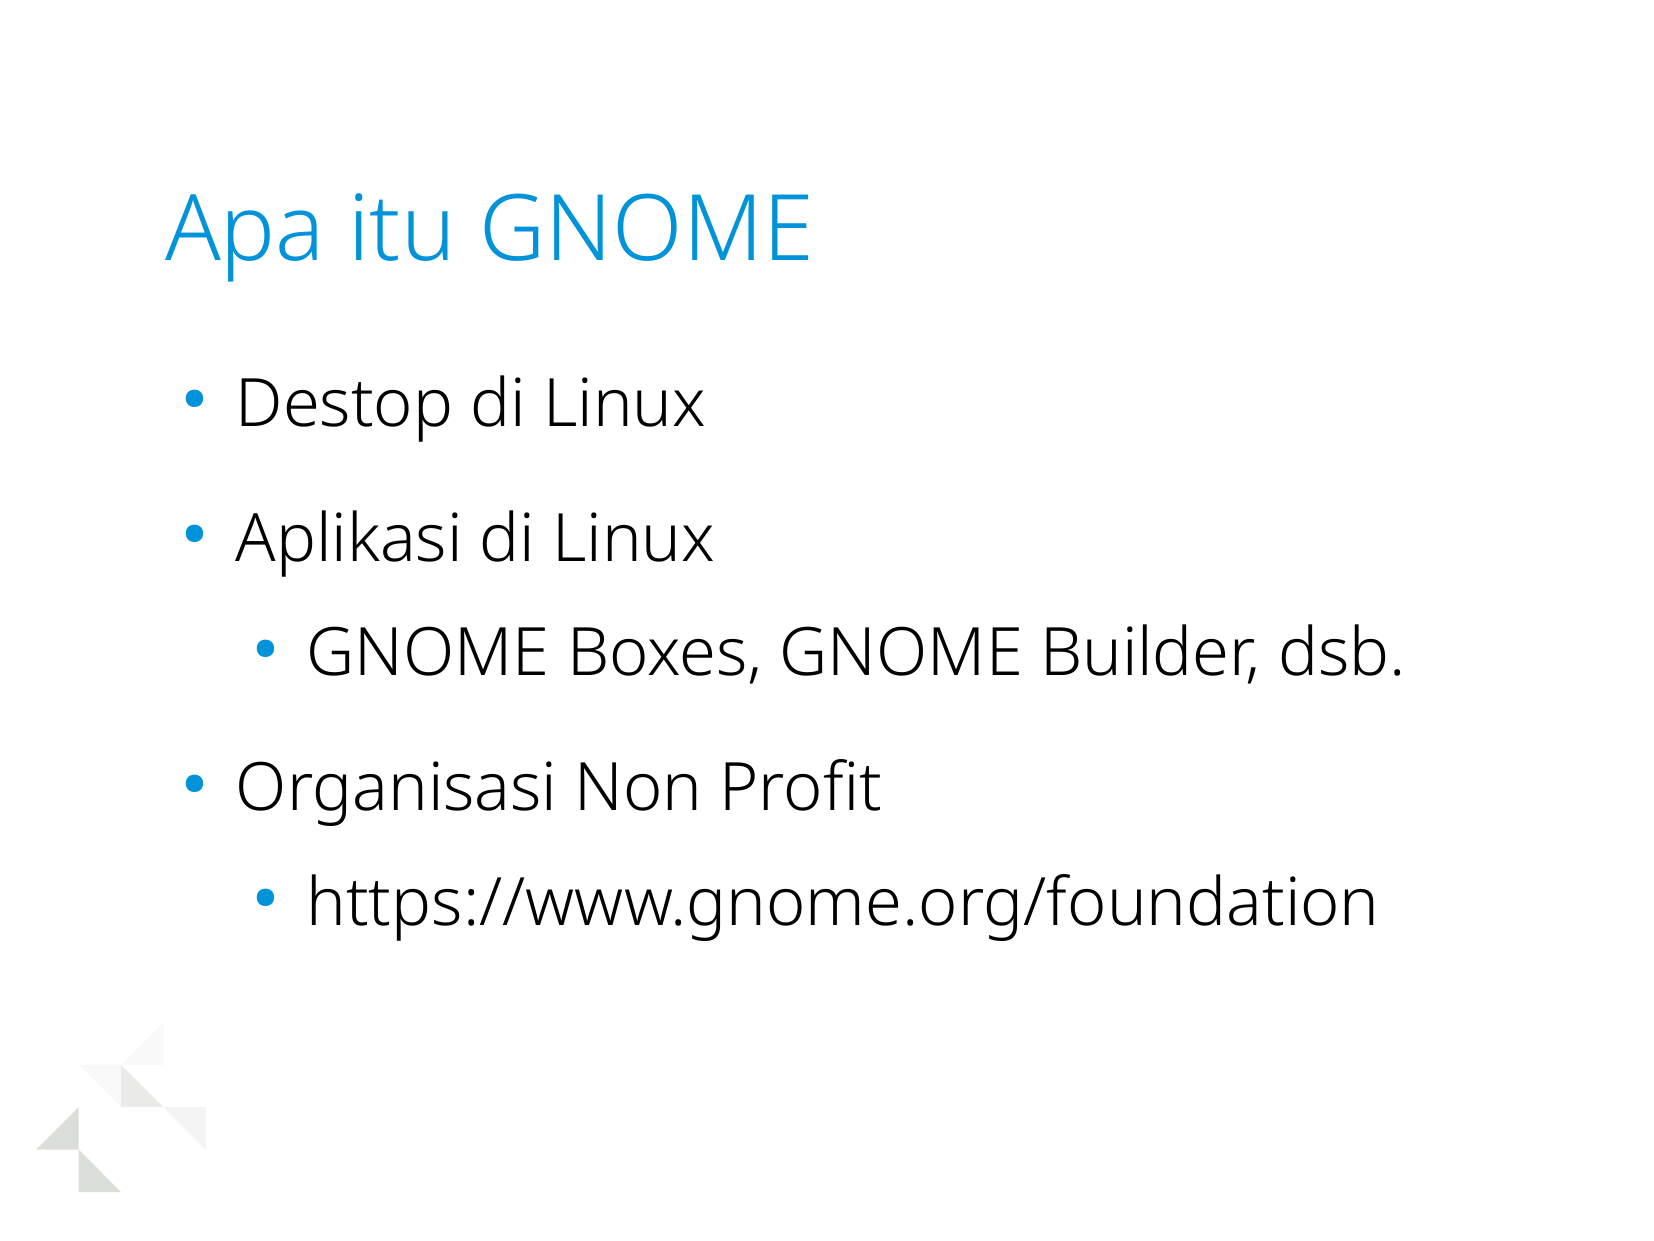

Apa itu GNOME
# Destop di Linux
Aplikasi di Linux
GNOME Boxes, GNOME Builder, dsb.
Organisasi Non Profit
https://www.gnome.org/foundation